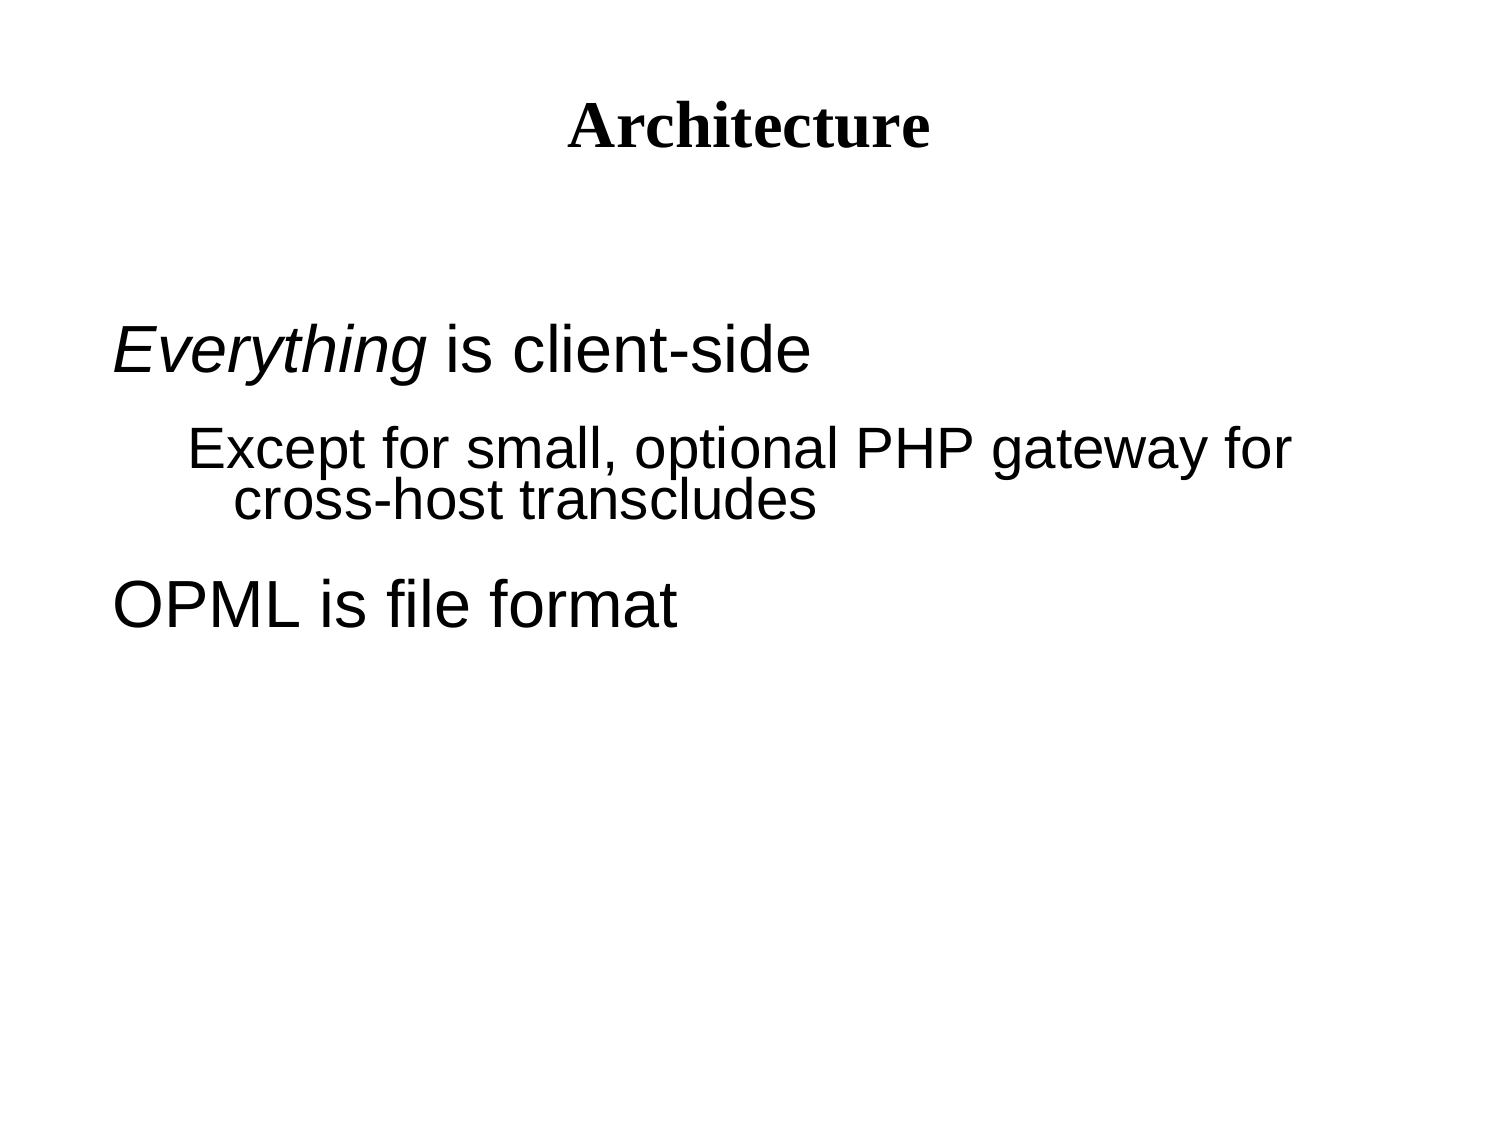

# Architecture
Everything is client-side
Except for small, optional PHP gateway for cross-host transcludes
OPML is file format